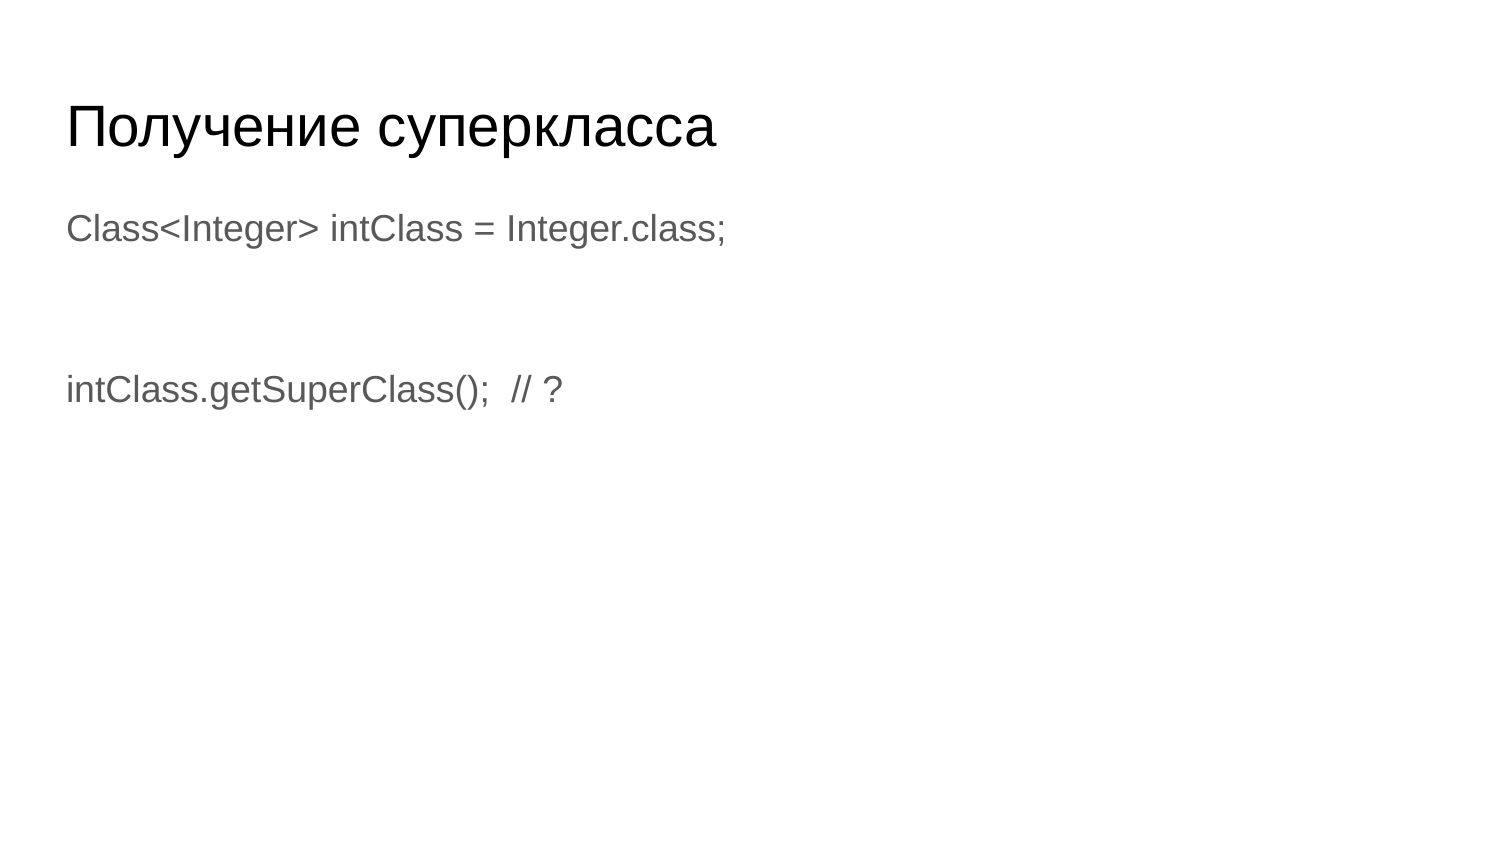

# Получение суперкласса
Class<Integer> intClass = Integer.class;
intClass.getSuperClass(); // ?